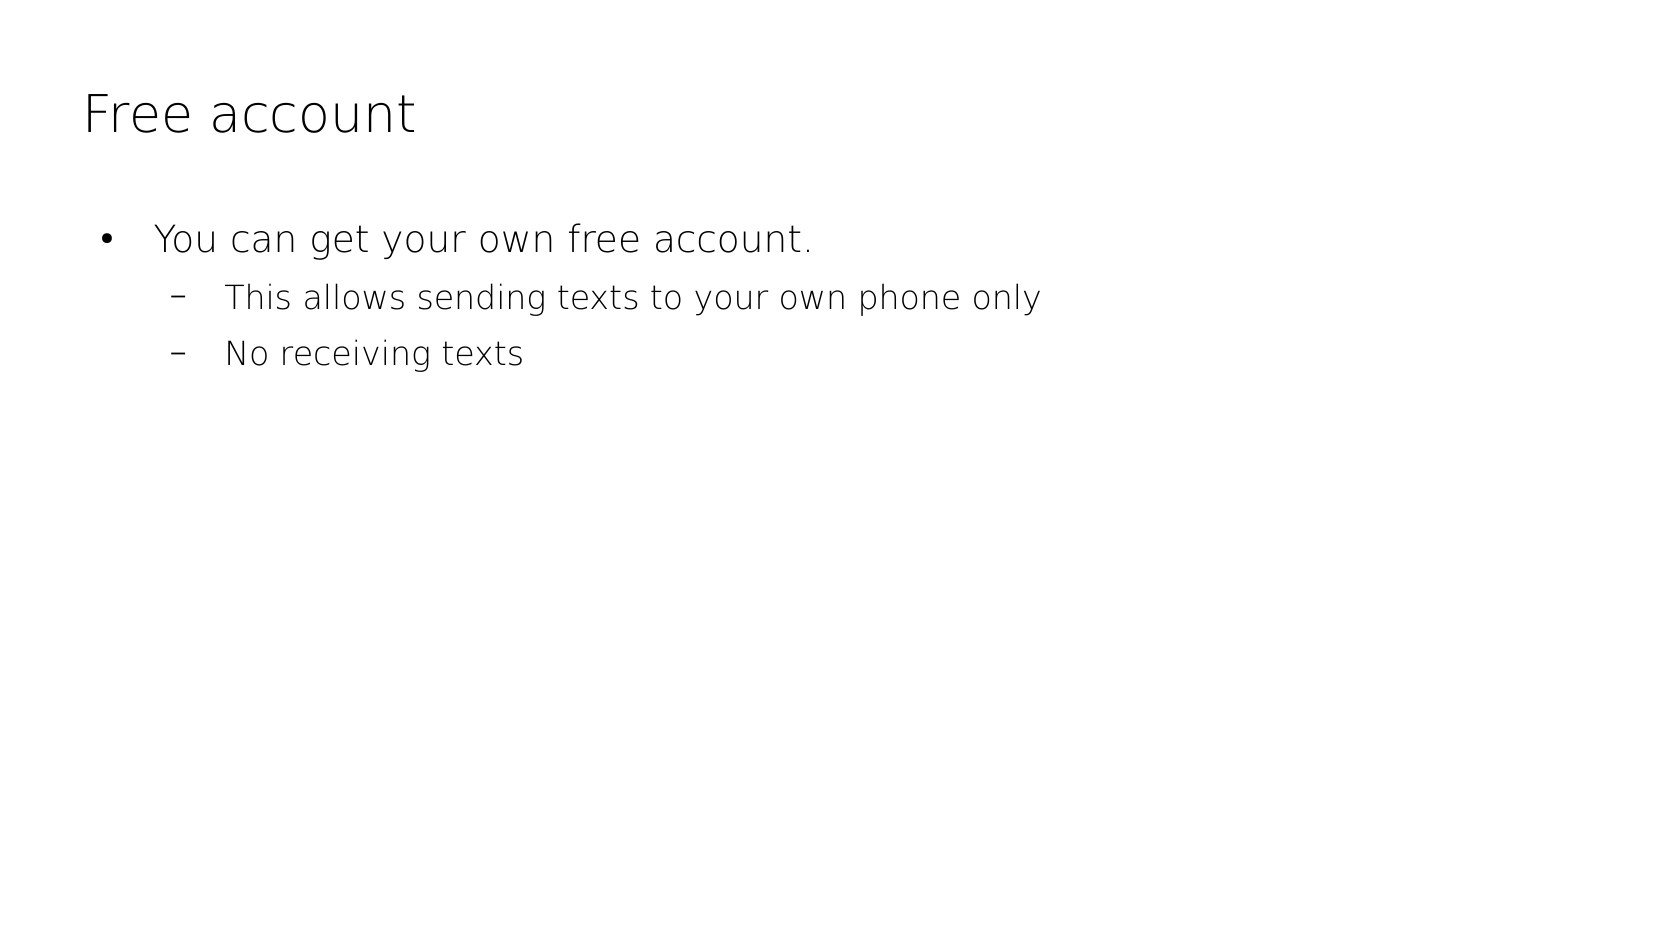

# Free account
You can get your own free account.
This allows sending texts to your own phone only
No receiving texts